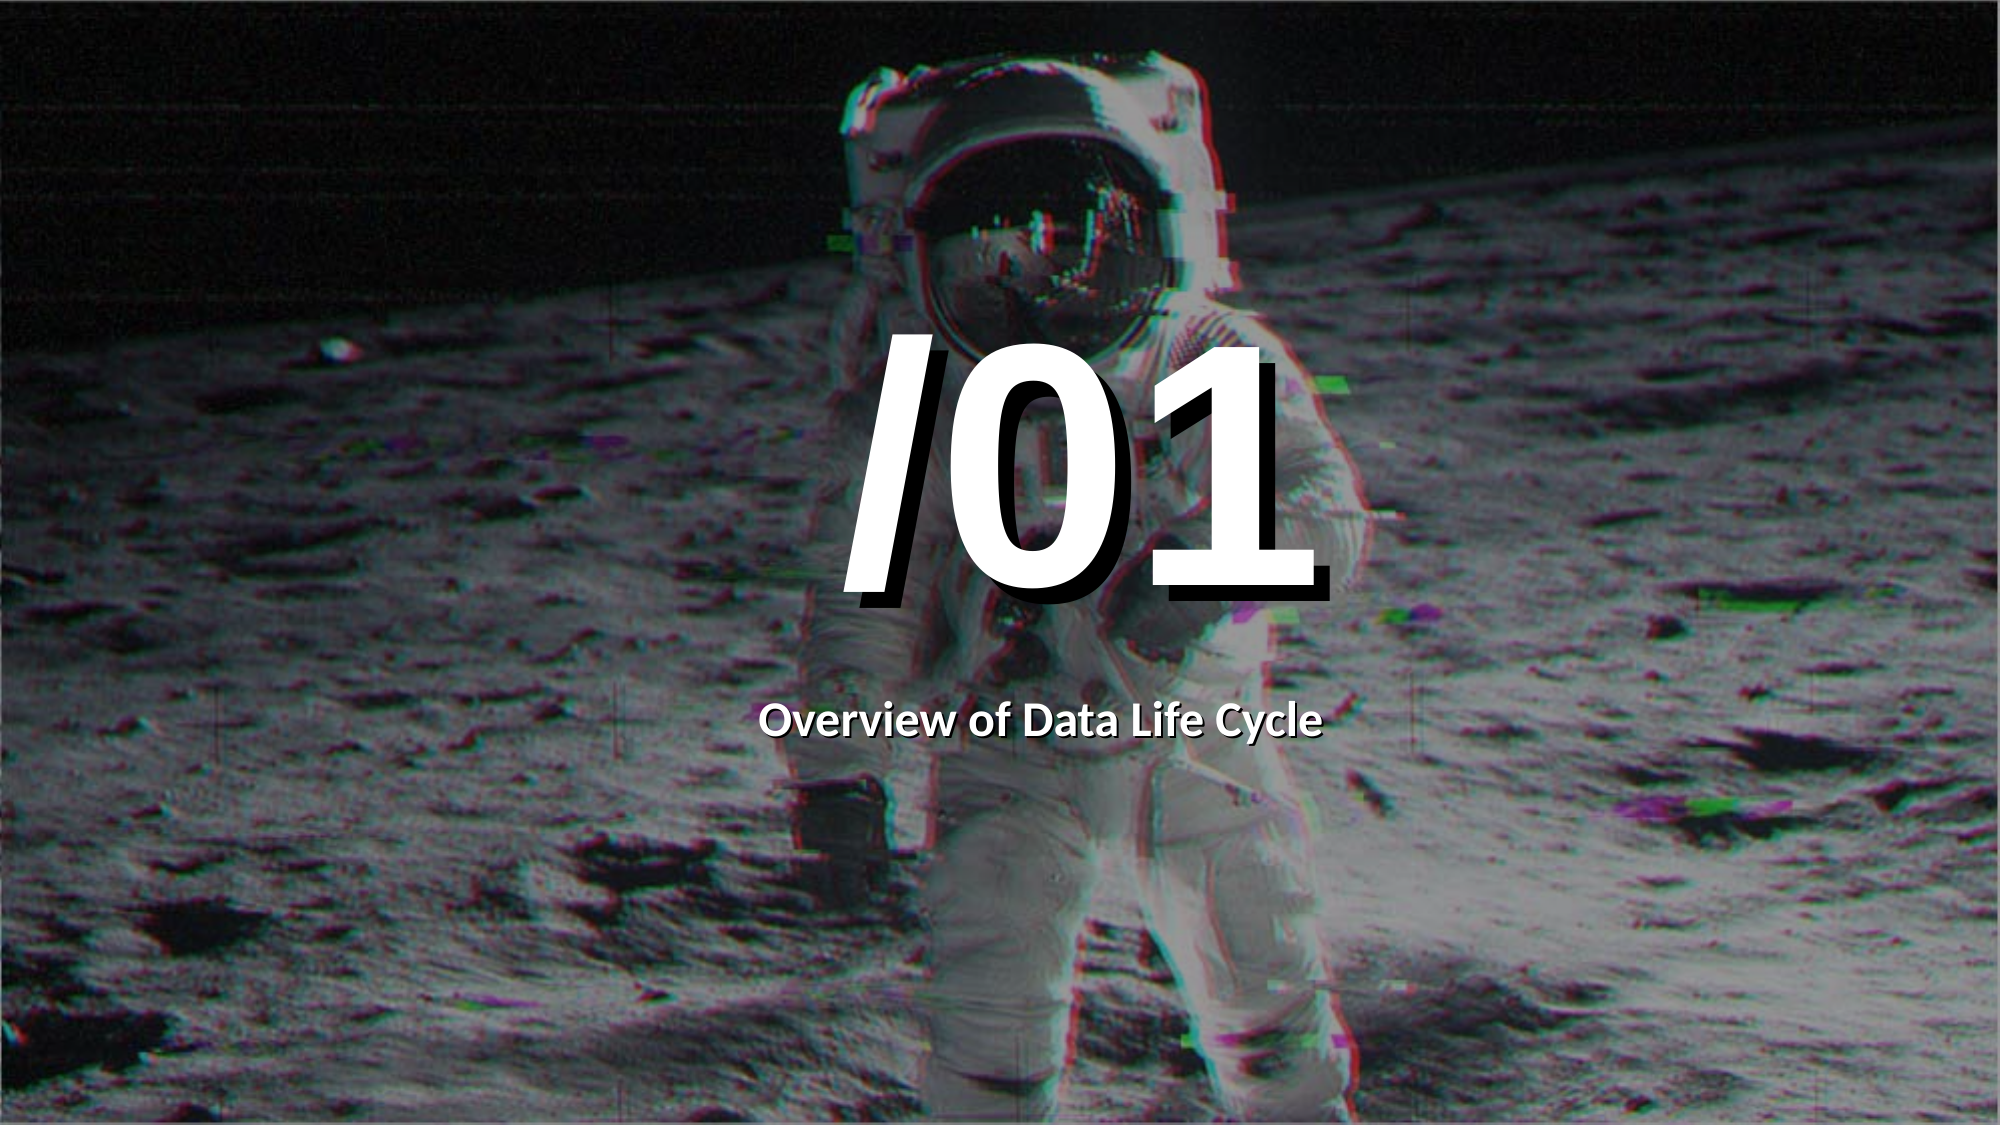

/01
# Overview of Data Life Cycle